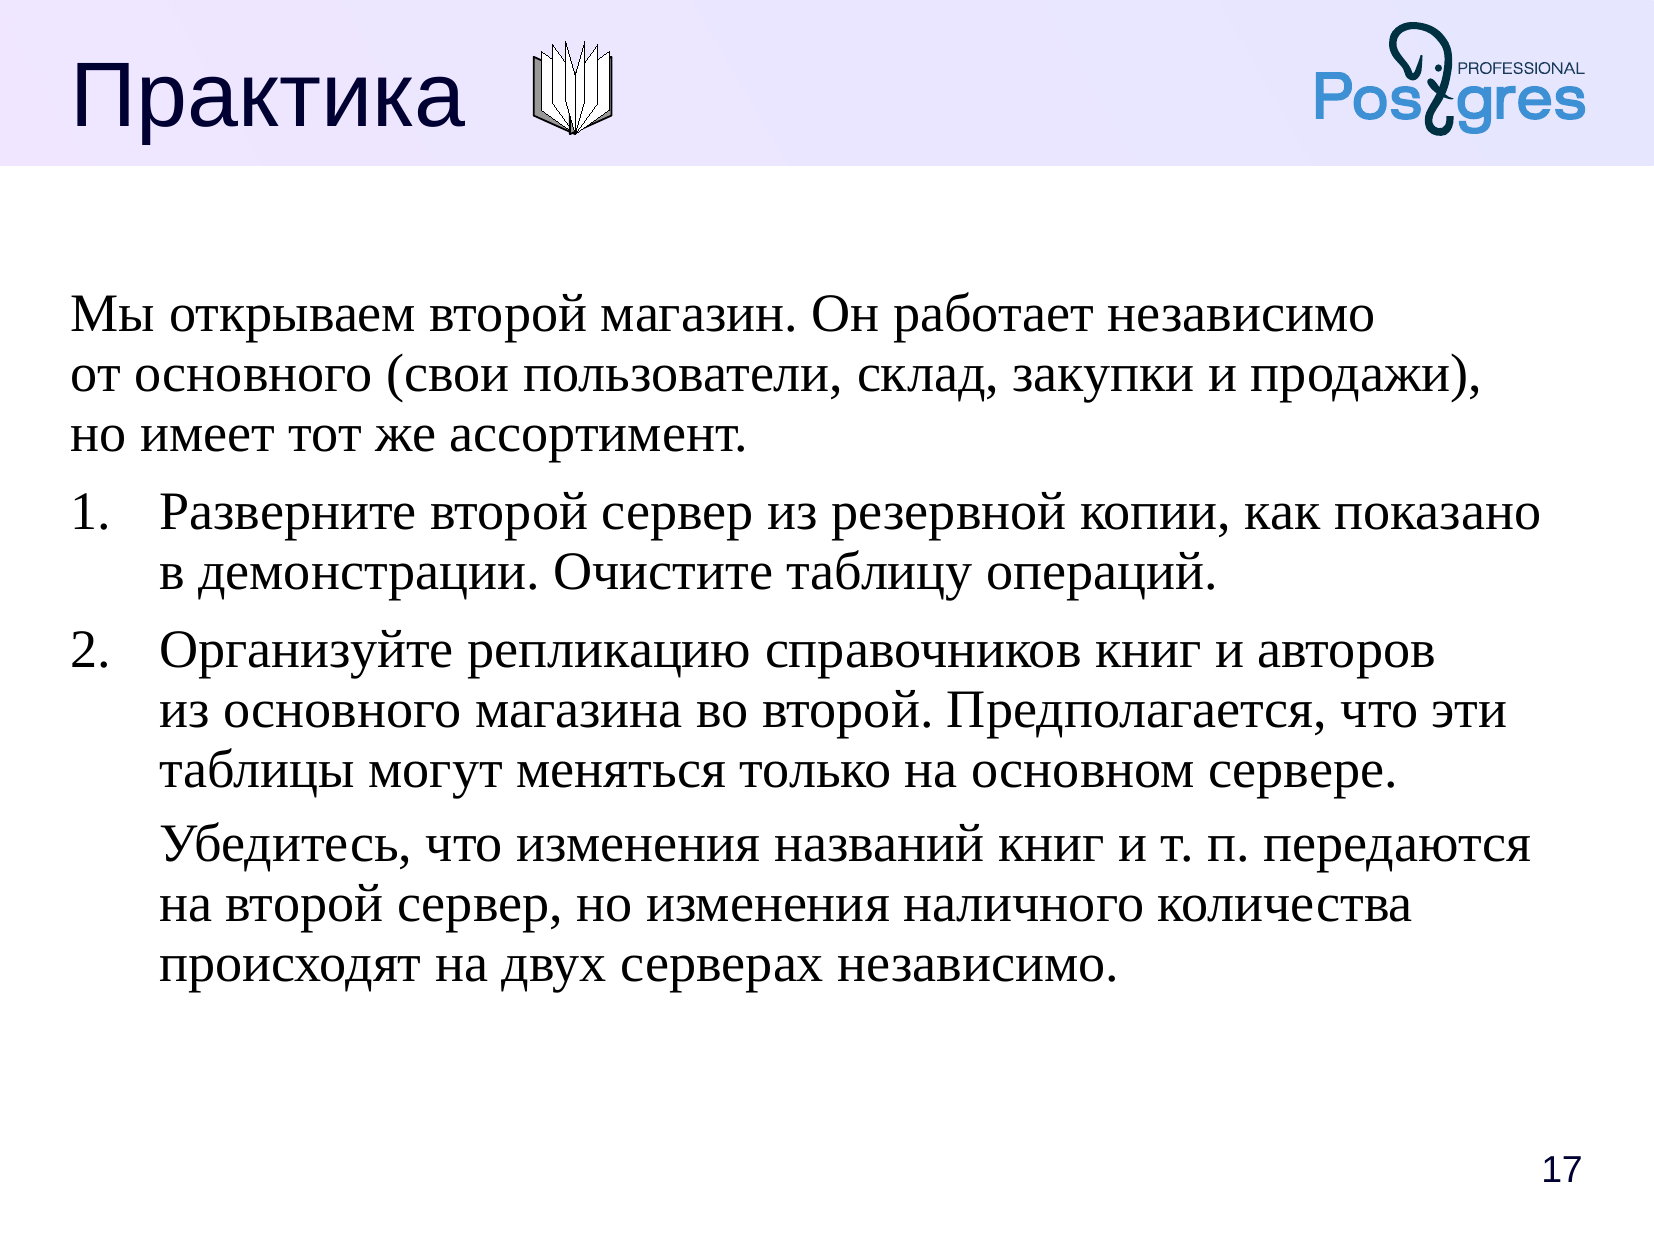

# Практика
Мы открываем второй магазин. Он работает независимо
от основного (свои пользователи, склад, закупки и продажи),
но имеет тот же ассортимент.
Разверните второй сервер из резервной копии, как показано
в демонстрации. Очистите таблицу операций.
Организуйте репликацию справочников книг и авторов
из основного магазина во второй. Предполагается, что эти таблицы могут меняться только на основном сервере.
Убедитесь, что изменения названий книг и т. п. передаются на второй сервер, но изменения наличного количества происходят на двух серверах независимо.